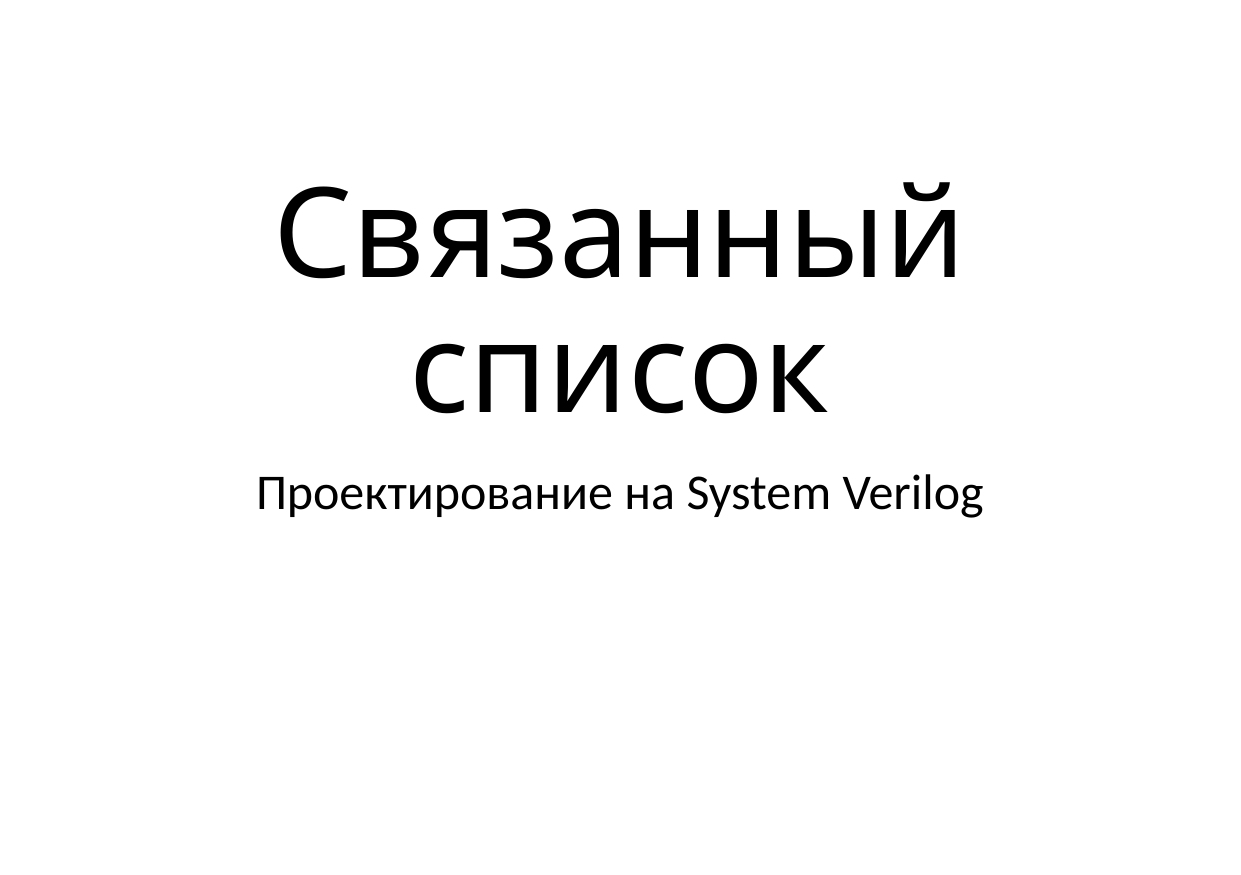

# Связанный список
Проектирование на System Verilog